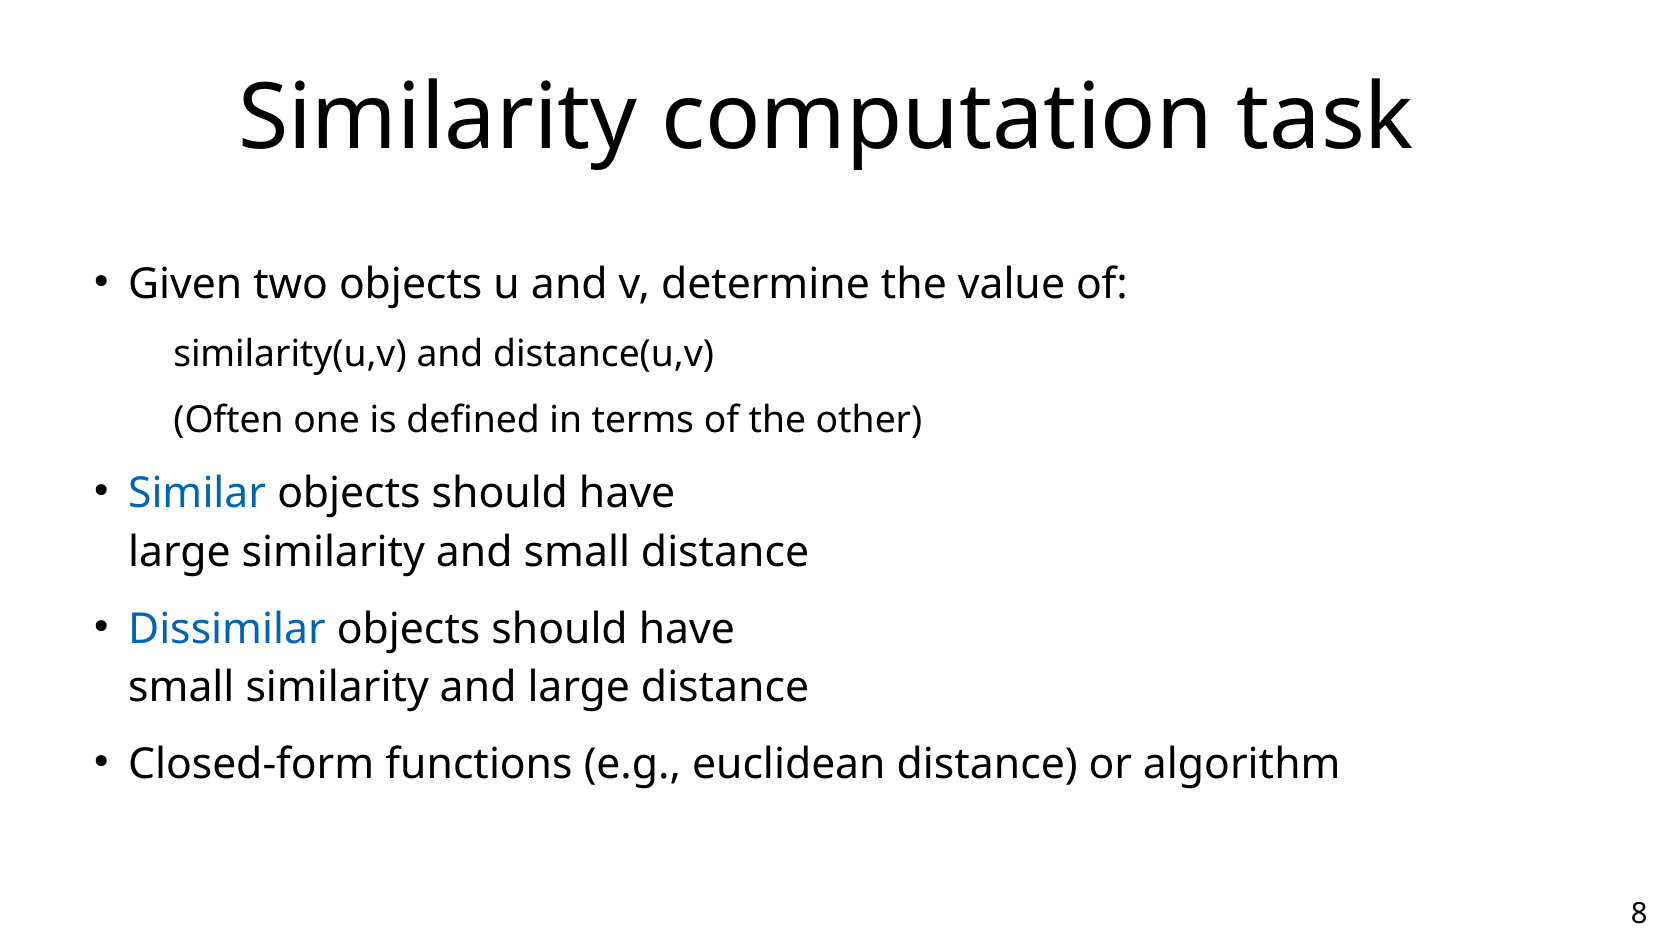

# Similarity computation task
Given two objects u and v, determine the value of:
similarity(u,v) and distance(u,v)
(Often one is defined in terms of the other)
Similar objects should have
large similarity and small distance
Dissimilar objects should have
small similarity and large distance
Closed-form functions (e.g., euclidean distance) or algorithm
8